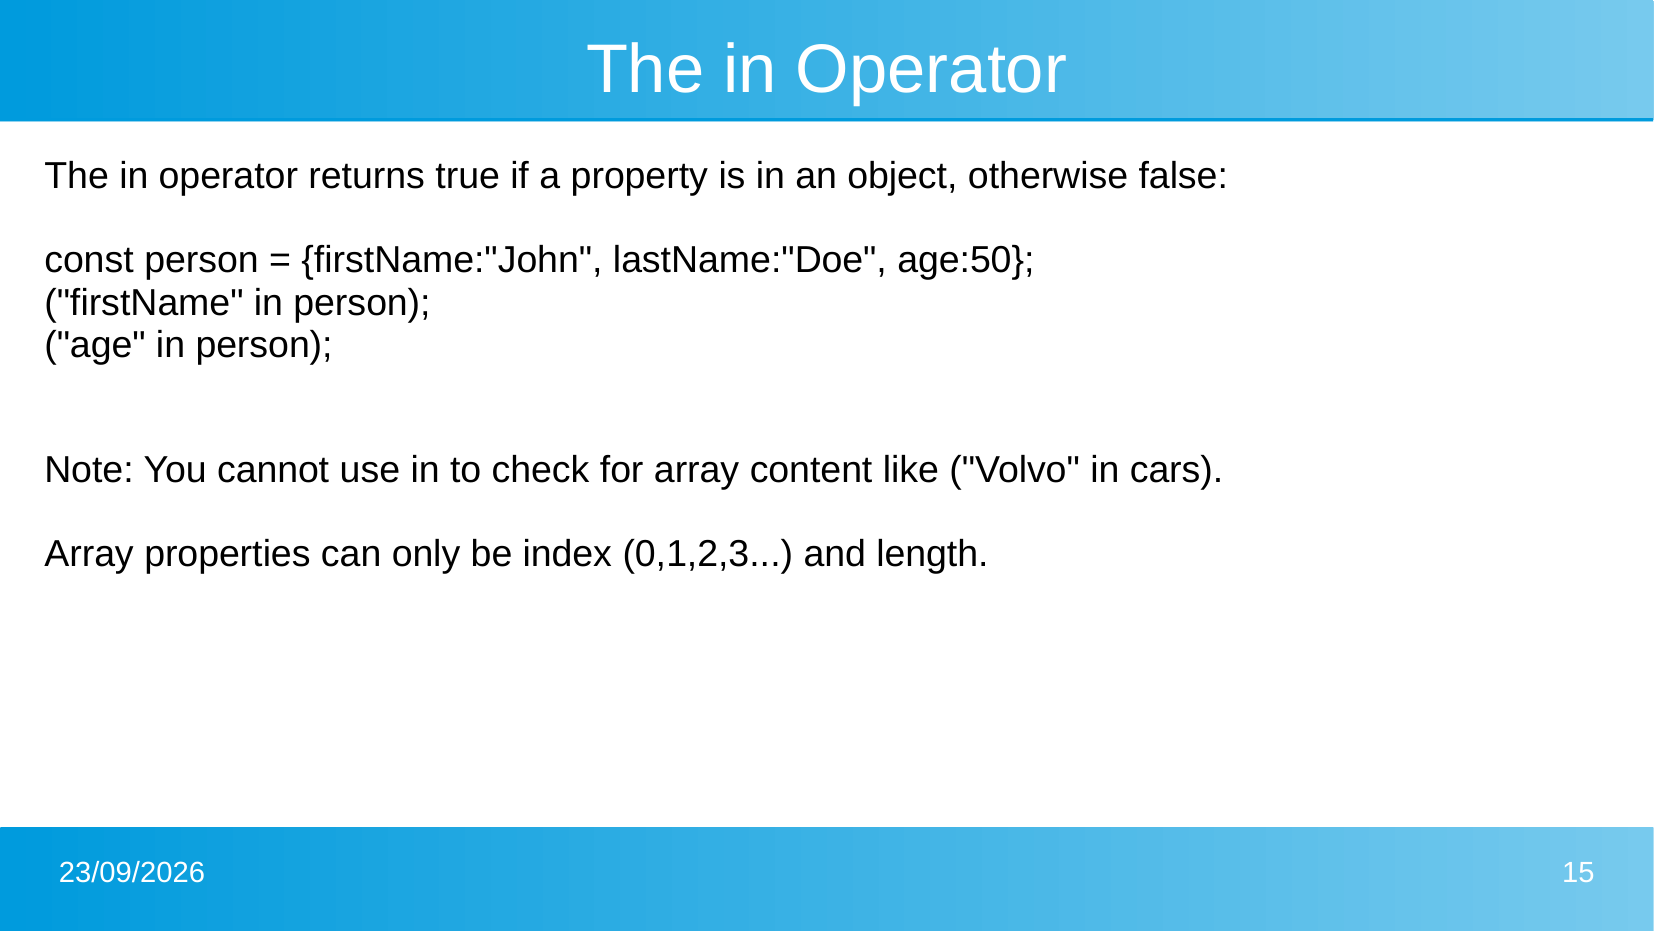

# The in Operator
The in operator returns true if a property is in an object, otherwise false:
const person = {firstName:"John", lastName:"Doe", age:50};
("firstName" in person);
("age" in person);
Note: You cannot use in to check for array content like ("Volvo" in cars).
Array properties can only be index (0,1,2,3...) and length.
15